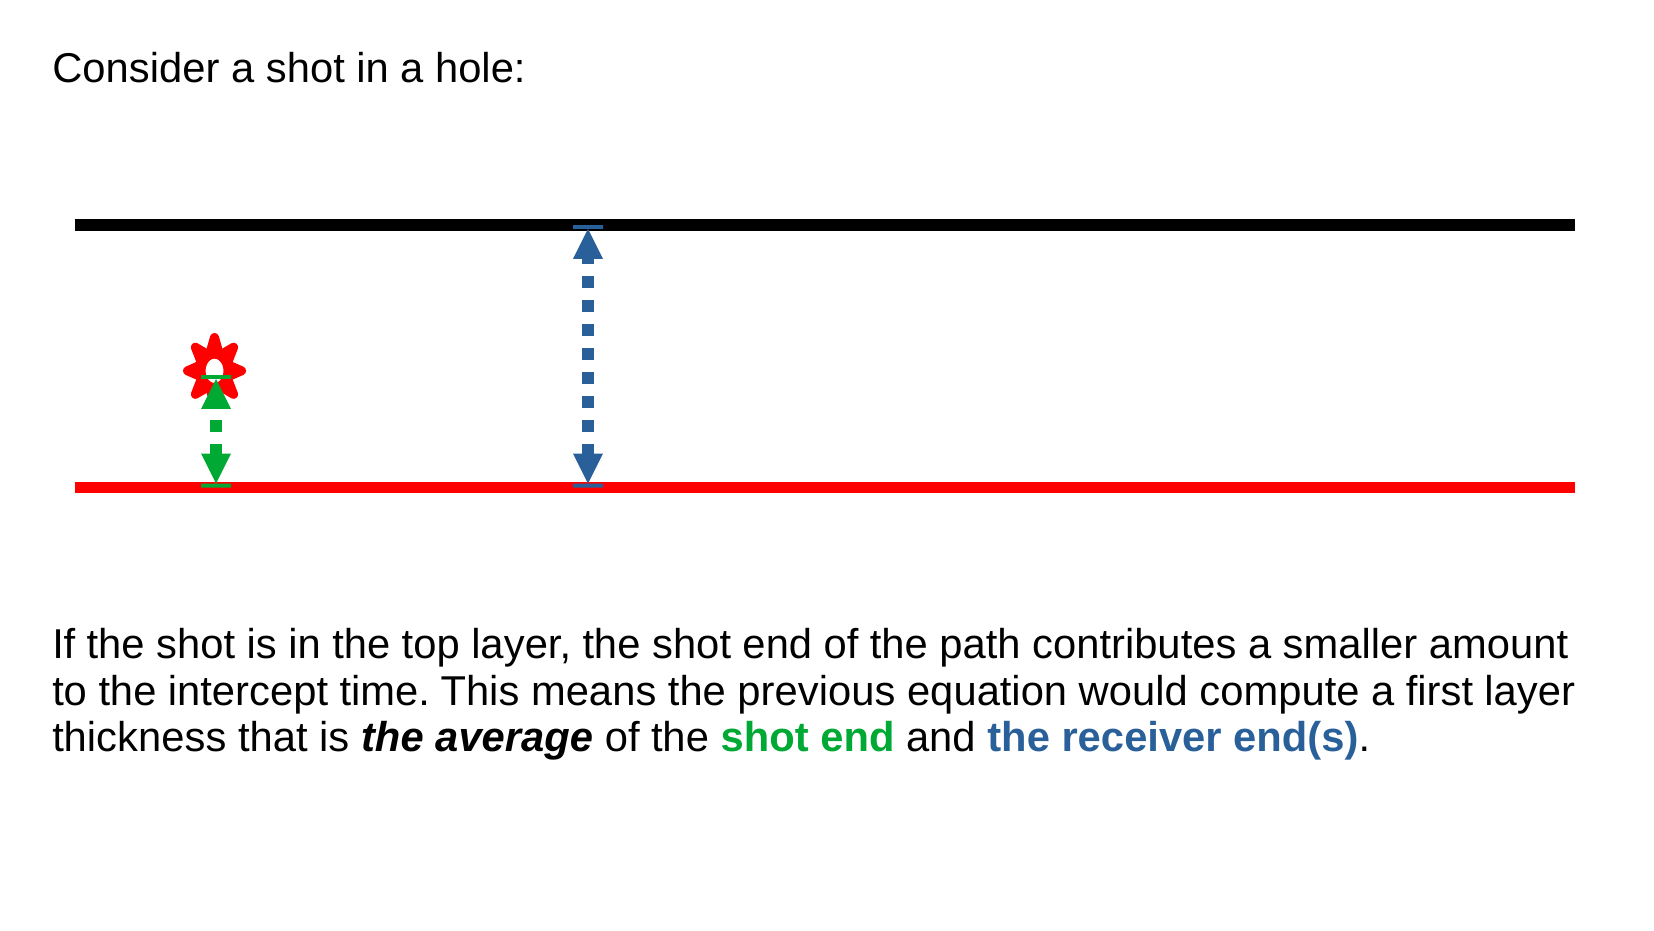

Consider a shot in a hole:
If the shot is in the top layer, the shot end of the path contributes a smaller amount to the intercept time. This means the previous equation would compute a first layer thickness that is the average of the shot end and the receiver end(s).